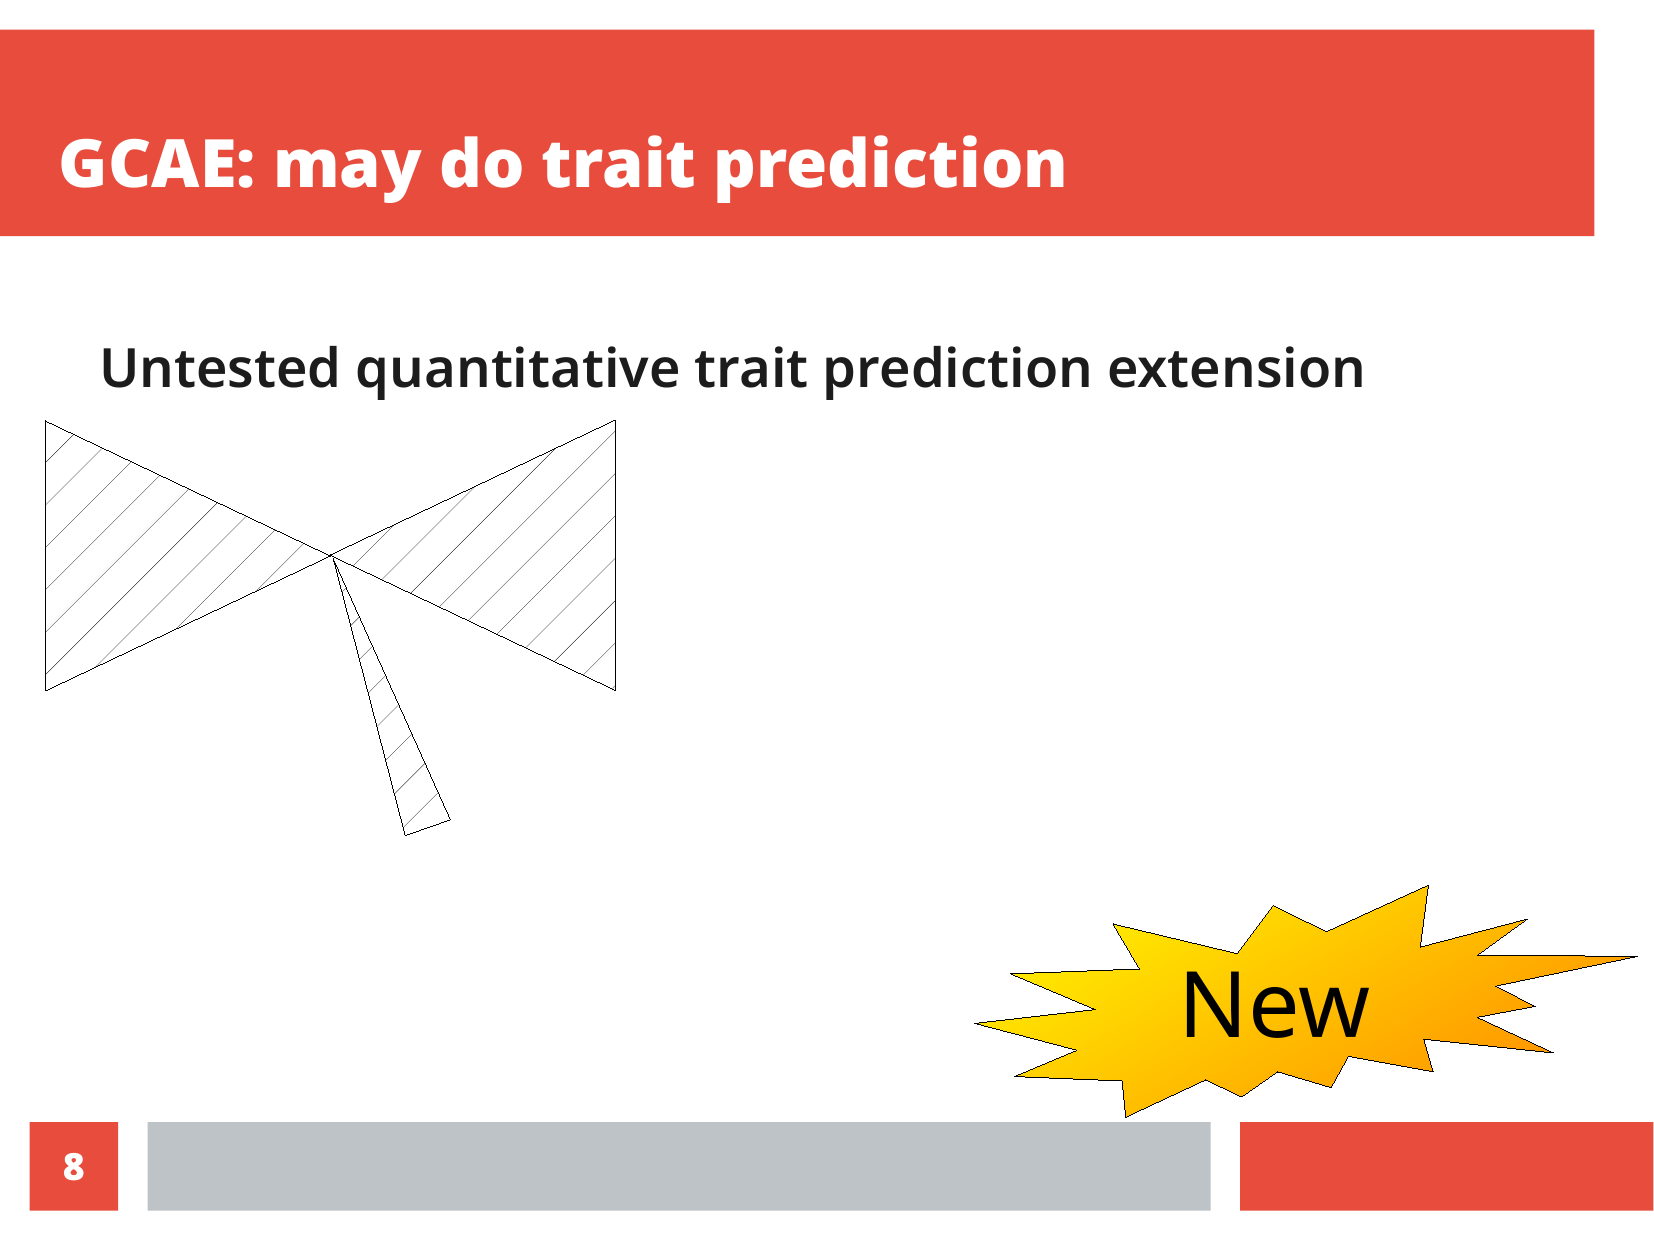

# GCAE: may do trait prediction
Untested quantitative trait prediction extension
New
8